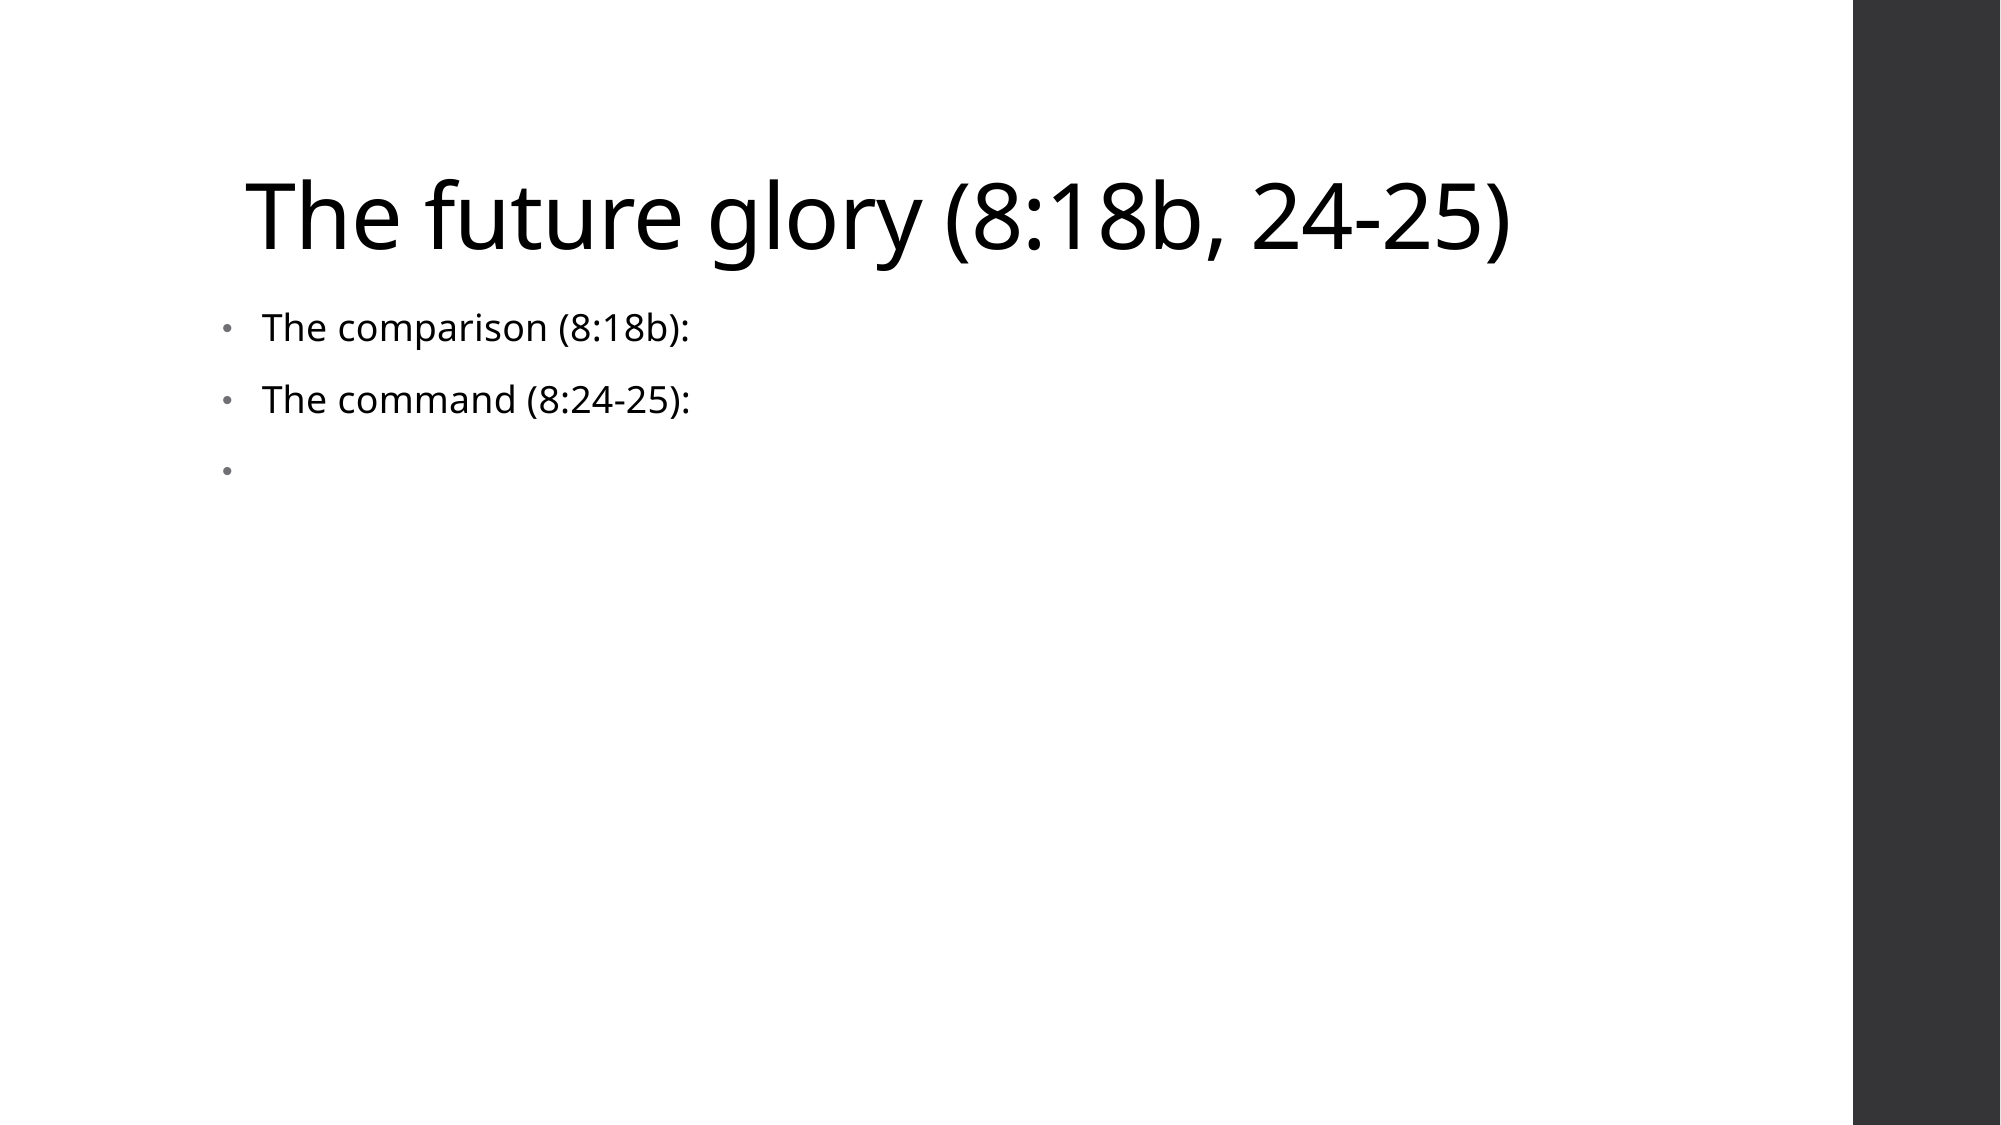

# The future glory (8:18b, 24-25)
 The comparison (8:18b):
 The command (8:24-25):